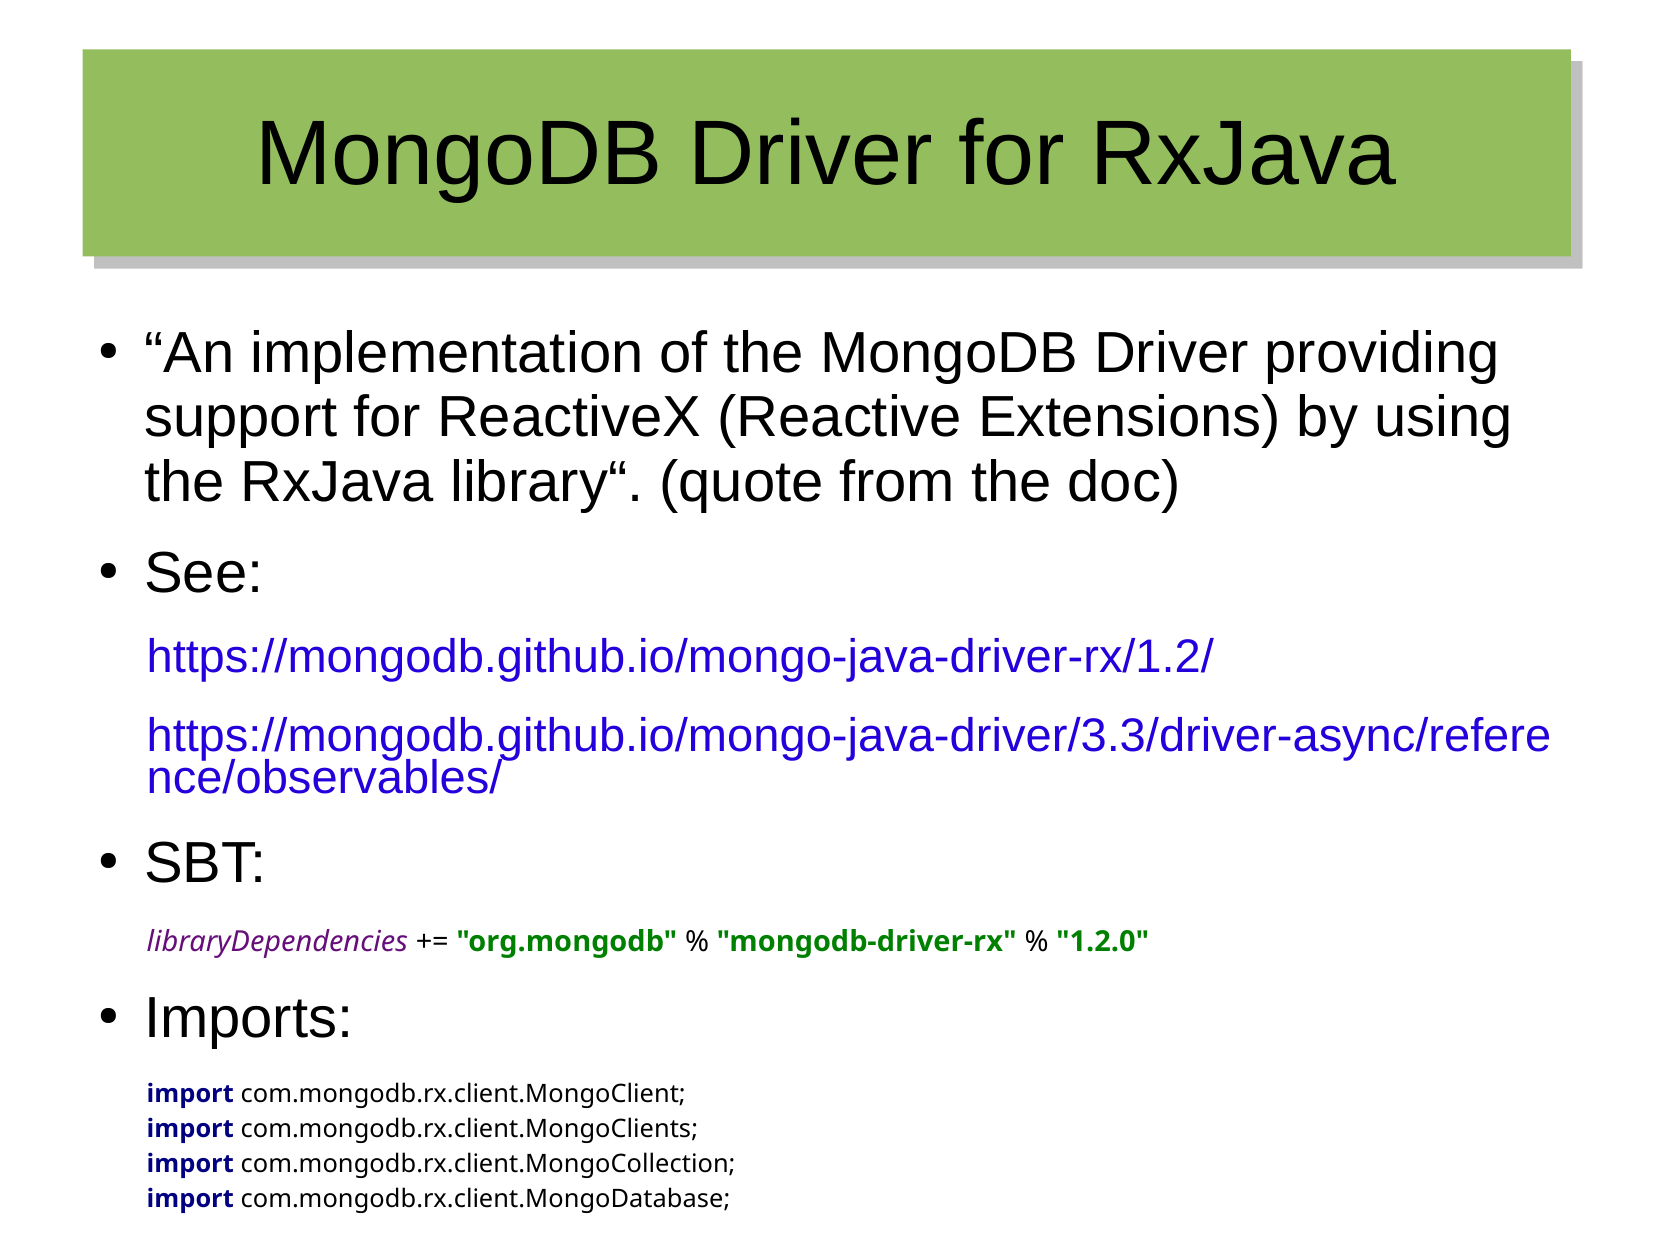

# MongoDB Driver for RxJava
“An implementation of the MongoDB Driver providing support for ReactiveX (Reactive Extensions) by using the RxJava library“. (quote from the doc)
See:
https://mongodb.github.io/mongo-java-driver-rx/1.2/
https://mongodb.github.io/mongo-java-driver/3.3/driver-async/reference/observables/
SBT:
libraryDependencies += "org.mongodb" % "mongodb-driver-rx" % "1.2.0"
Imports:
import com.mongodb.rx.client.MongoClient;
import com.mongodb.rx.client.MongoClients;
import com.mongodb.rx.client.MongoCollection;
import com.mongodb.rx.client.MongoDatabase;